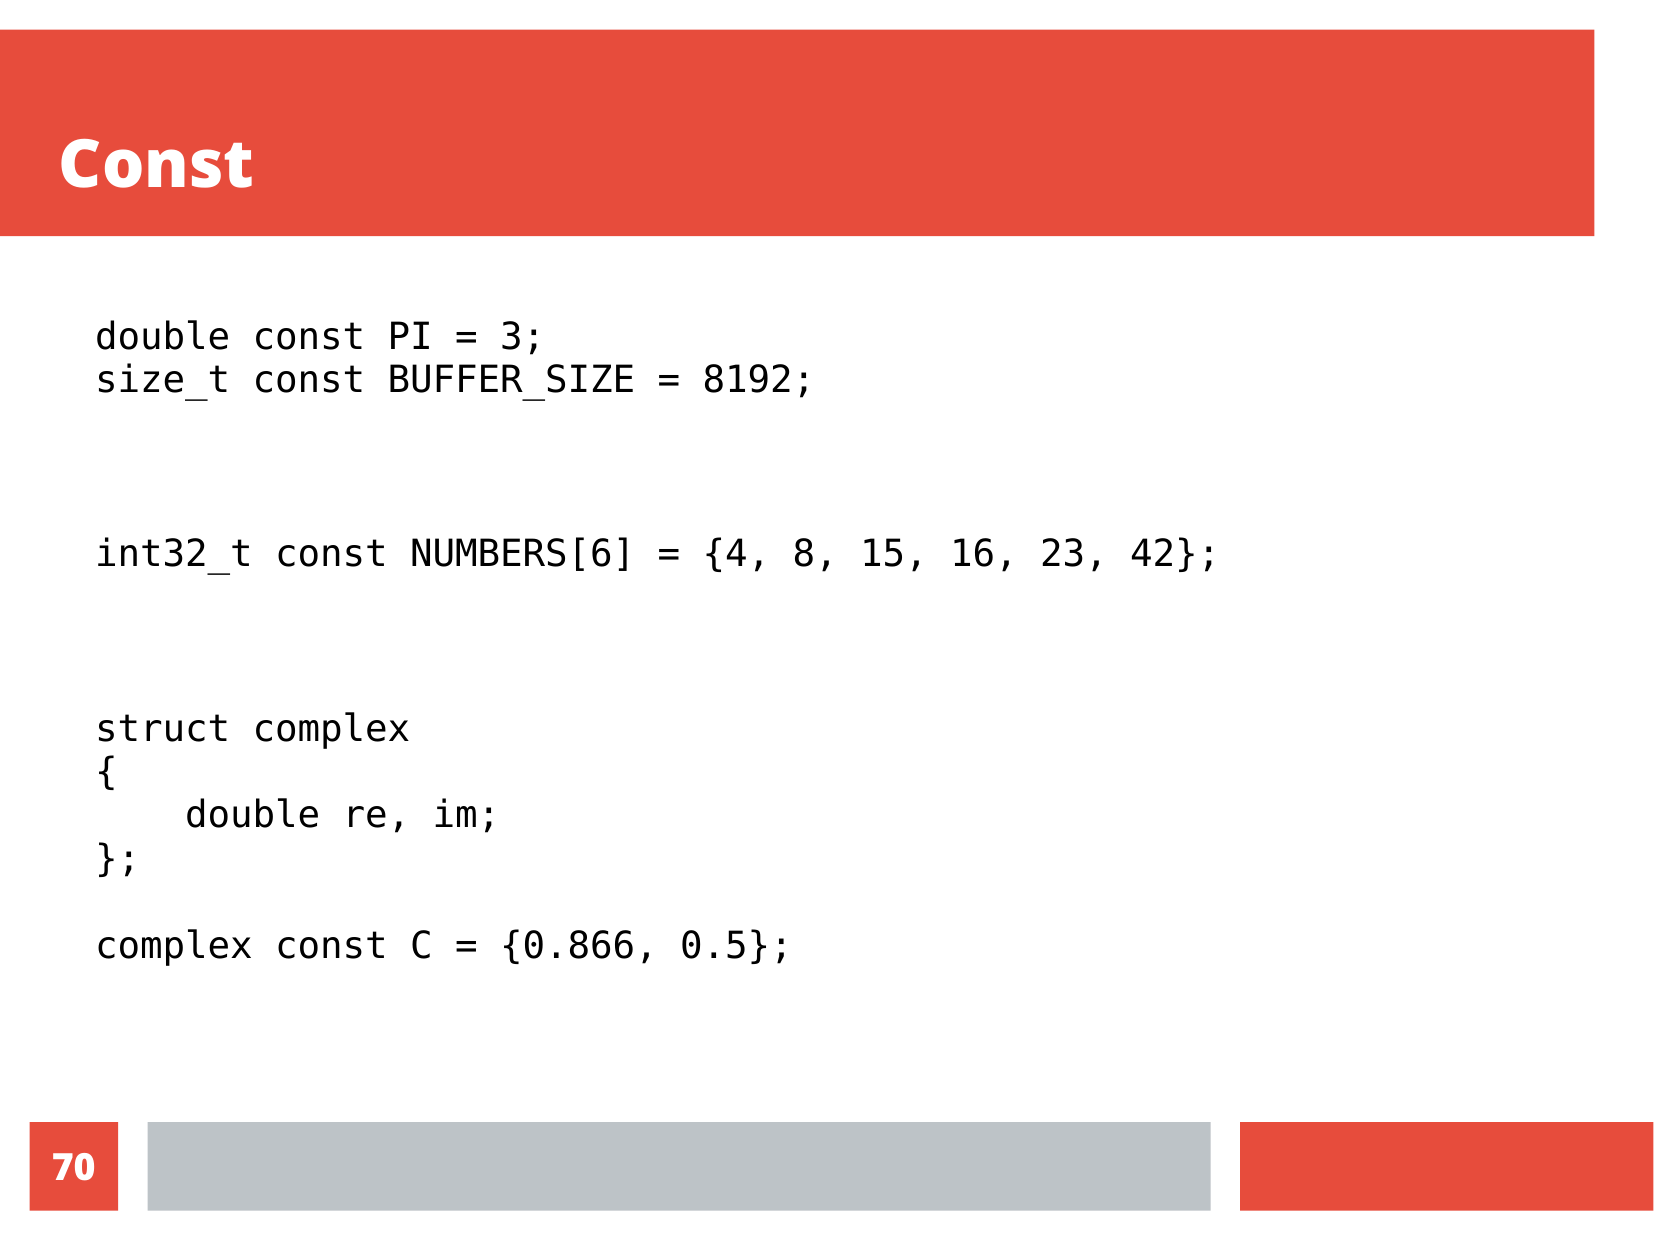

# Const
double const PI = 3;
size_t const BUFFER_SIZE = 8192;
int32_t const NUMBERS[6] = {4, 8, 15, 16, 23, 42};
struct complex
{
 double re, im;
};
complex const C = {0.866, 0.5};
70